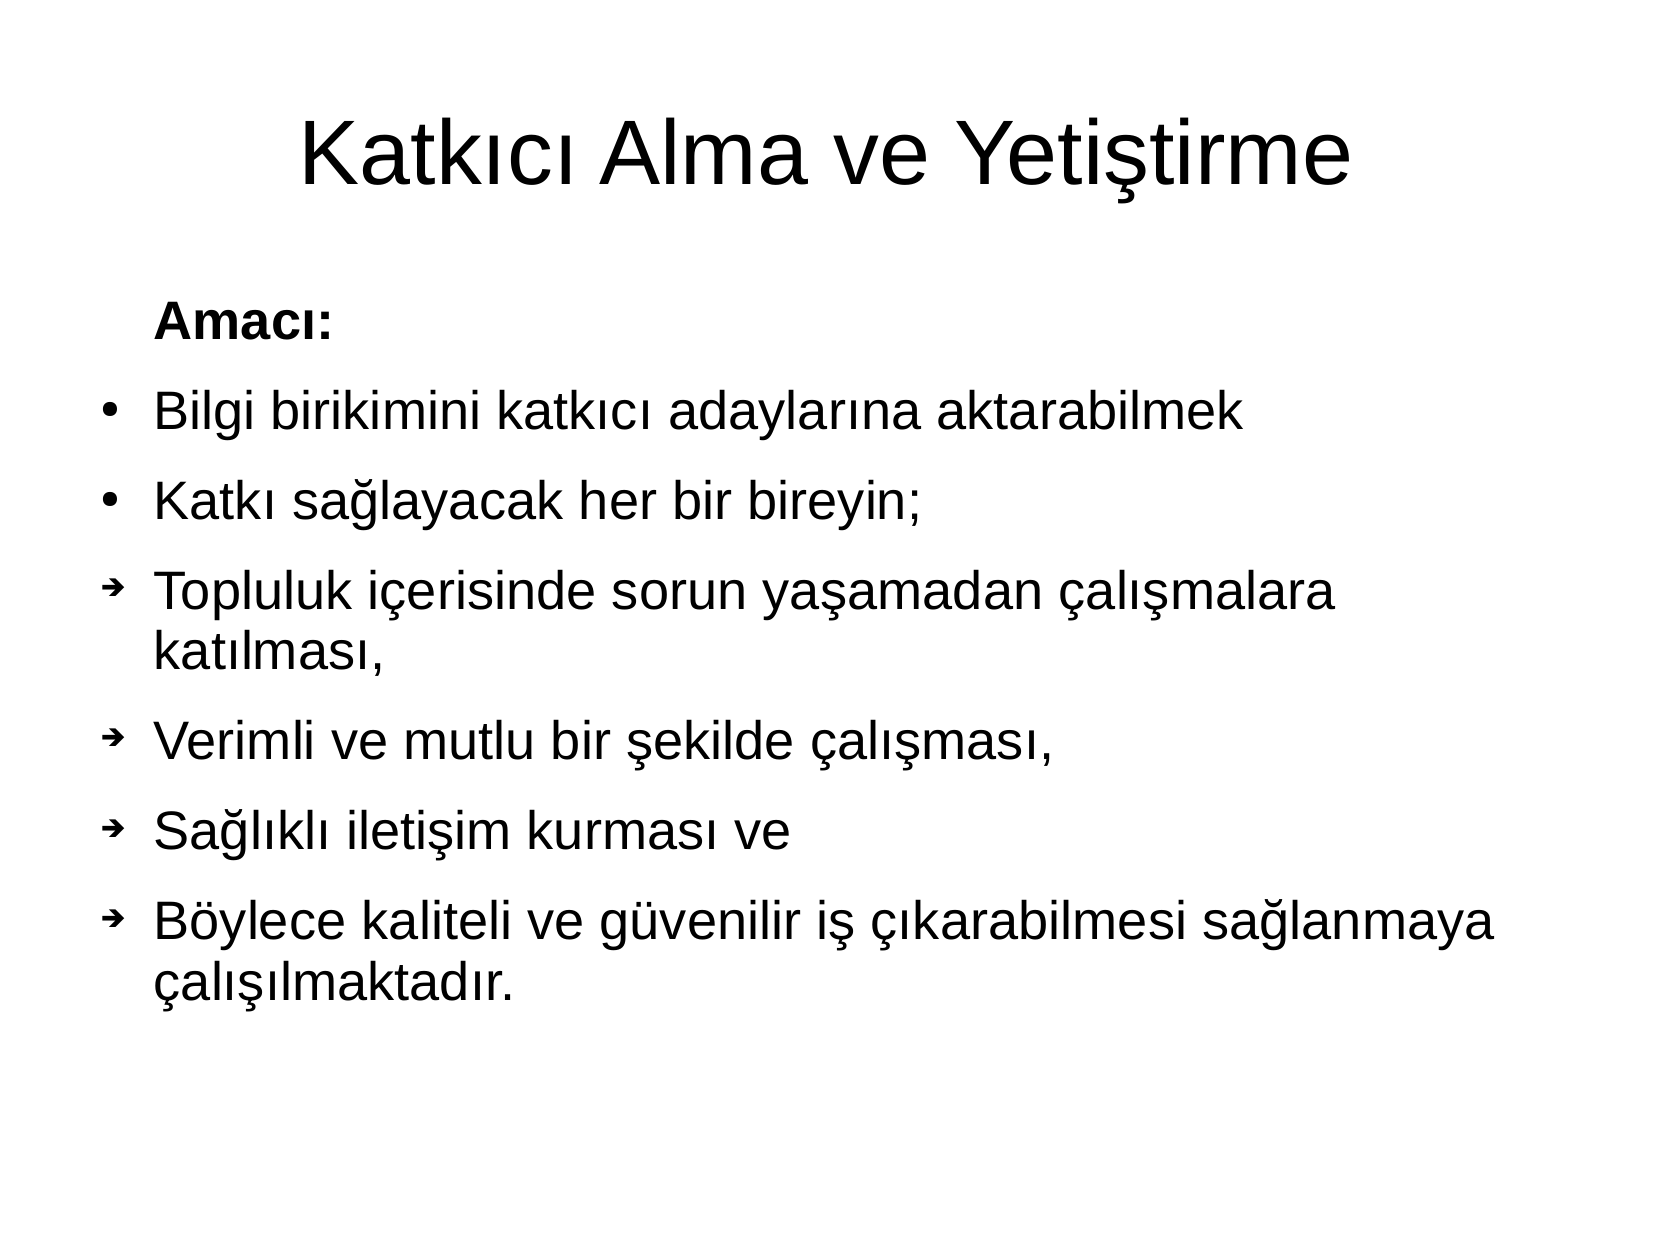

# Katkıcı Alma ve Yetiştirme
Amacı:
Bilgi birikimini katkıcı adaylarına aktarabilmek
Katkı sağlayacak her bir bireyin;
Topluluk içerisinde sorun yaşamadan çalışmalara katılması,
Verimli ve mutlu bir şekilde çalışması,
Sağlıklı iletişim kurması ve
Böylece kaliteli ve güvenilir iş çıkarabilmesi sağlanmaya çalışılmaktadır.